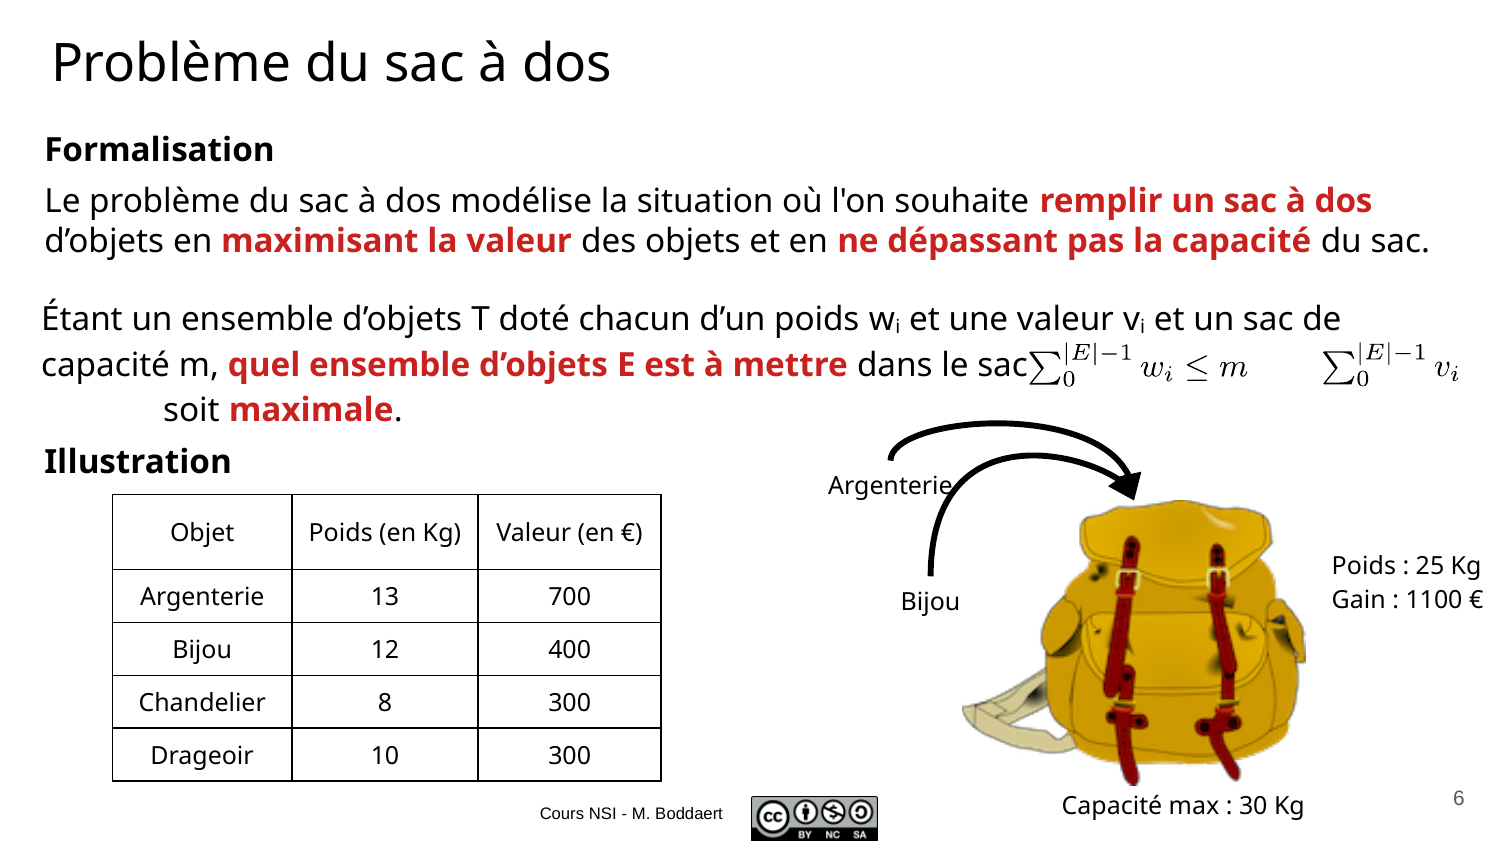

# Problème du sac à dos
Formalisation
Le problème du sac à dos modélise la situation où l'on souhaite remplir un sac à dos d’objets en maximisant la valeur des objets et en ne dépassant pas la capacité du sac.
Étant un ensemble d’objets T doté chacun d’un poids wi et une valeur vi et un sac de capacité m, quel ensemble d’objets E est à mettre dans le sac pour que et soit maximale.
Illustration
Argenterie
| Objet | Poids (en Kg) | Valeur (en €) |
| --- | --- | --- |
| Argenterie | 13 | 700 |
| Bijou | 12 | 400 |
| Chandelier | 8 | 300 |
| Drageoir | 10 | 300 |
Poids : 25 Kg
Gain : 1100 €
Bijou
Capacité max : 30 Kg